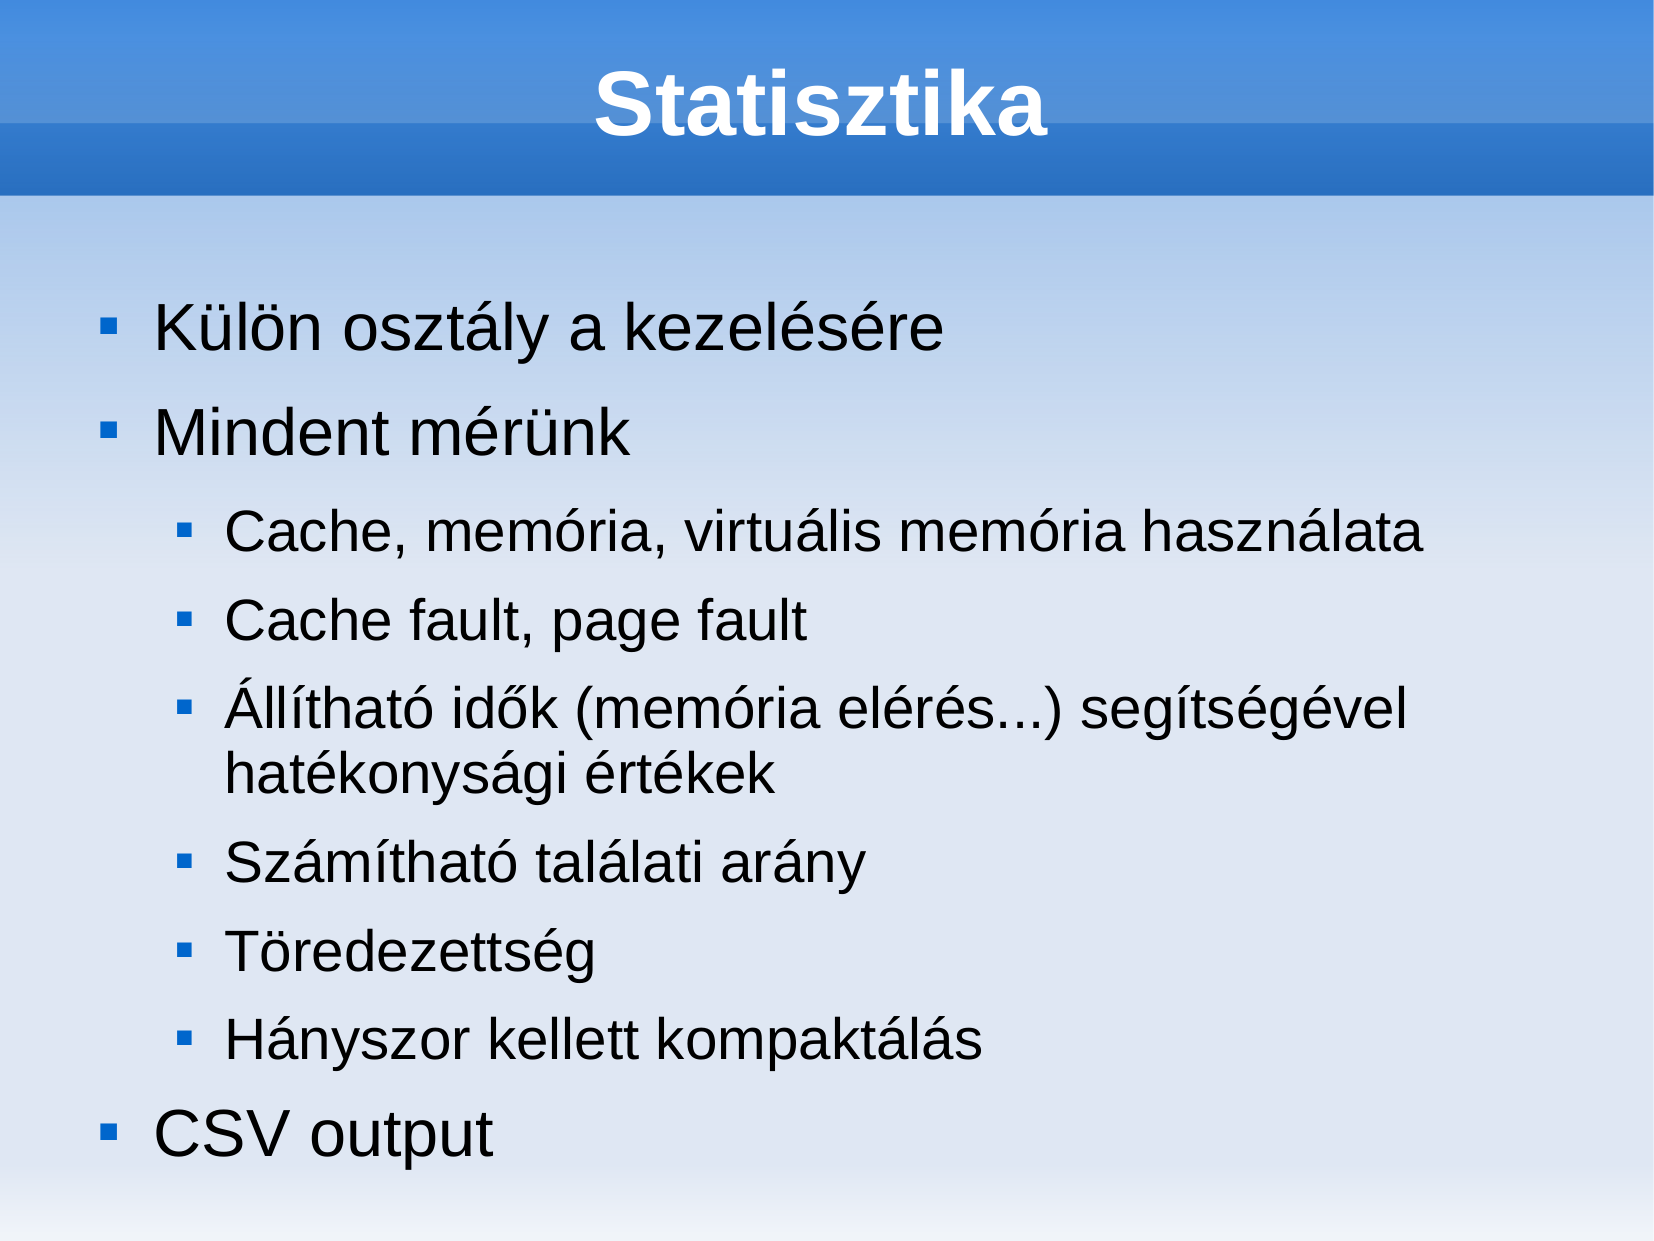

# Statisztika
Külön osztály a kezelésére
Mindent mérünk
Cache, memória, virtuális memória használata
Cache fault, page fault
Állítható idők (memória elérés...) segítségével hatékonysági értékek
Számítható találati arány
Töredezettség
Hányszor kellett kompaktálás
CSV output